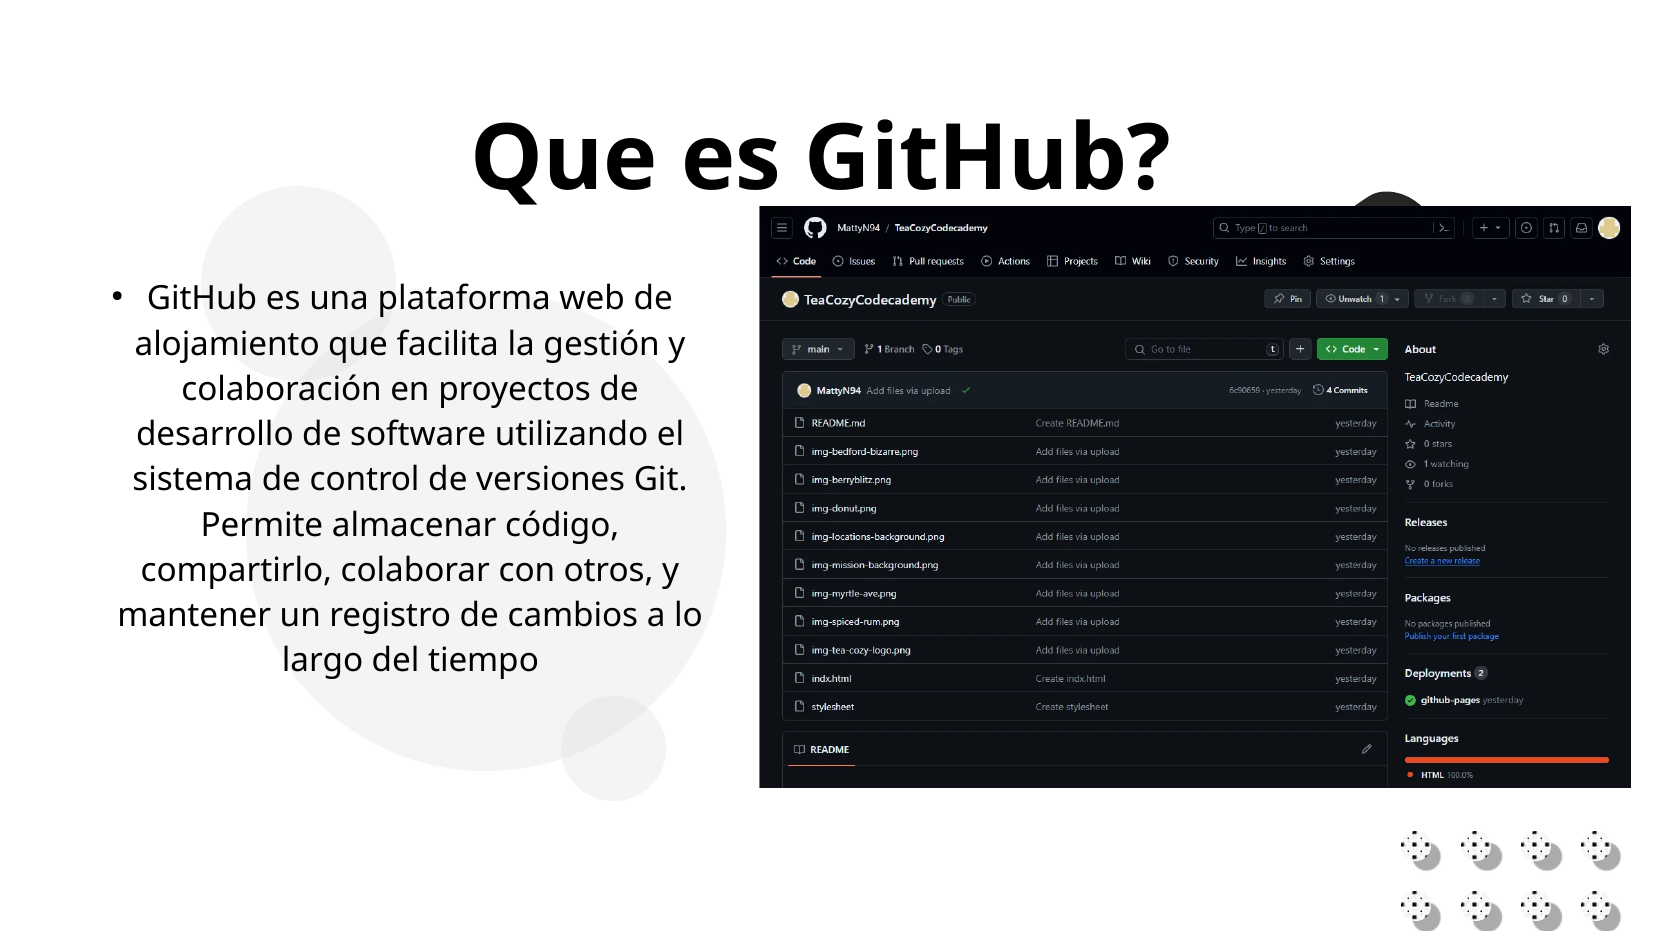

# Que es GitHub?
GitHub es una plataforma web de alojamiento que facilita la gestión y colaboración en proyectos de desarrollo de software utilizando el sistema de control de versiones Git. Permite almacenar código, compartirlo, colaborar con otros, y mantener un registro de cambios a lo largo del tiempo